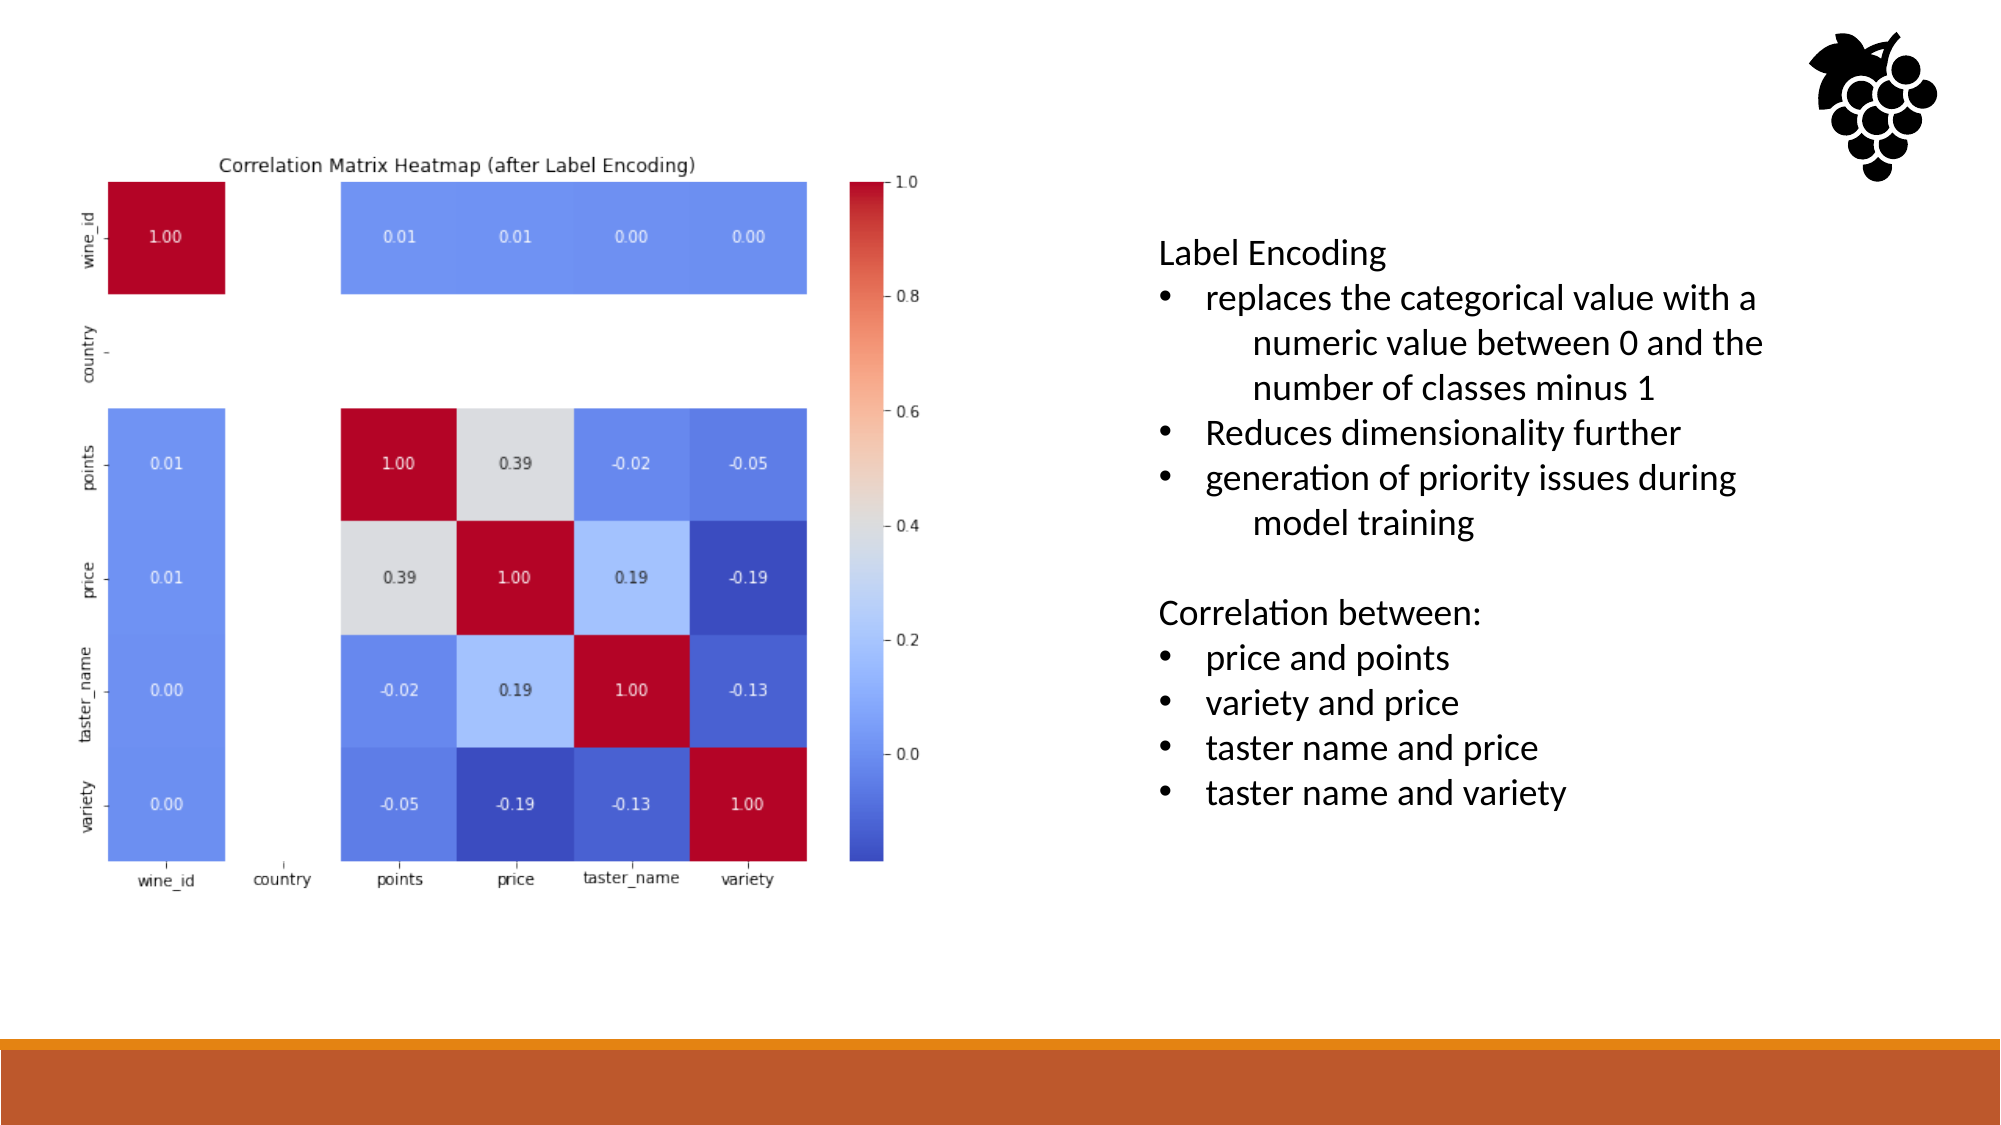

Label Encoding
replaces the categorical value with a numeric value between 0 and the number of classes minus 1
Reduces dimensionality further
generation of priority issues during model training
Correlation between:
price and points
variety and price
taster name and price
taster name and variety